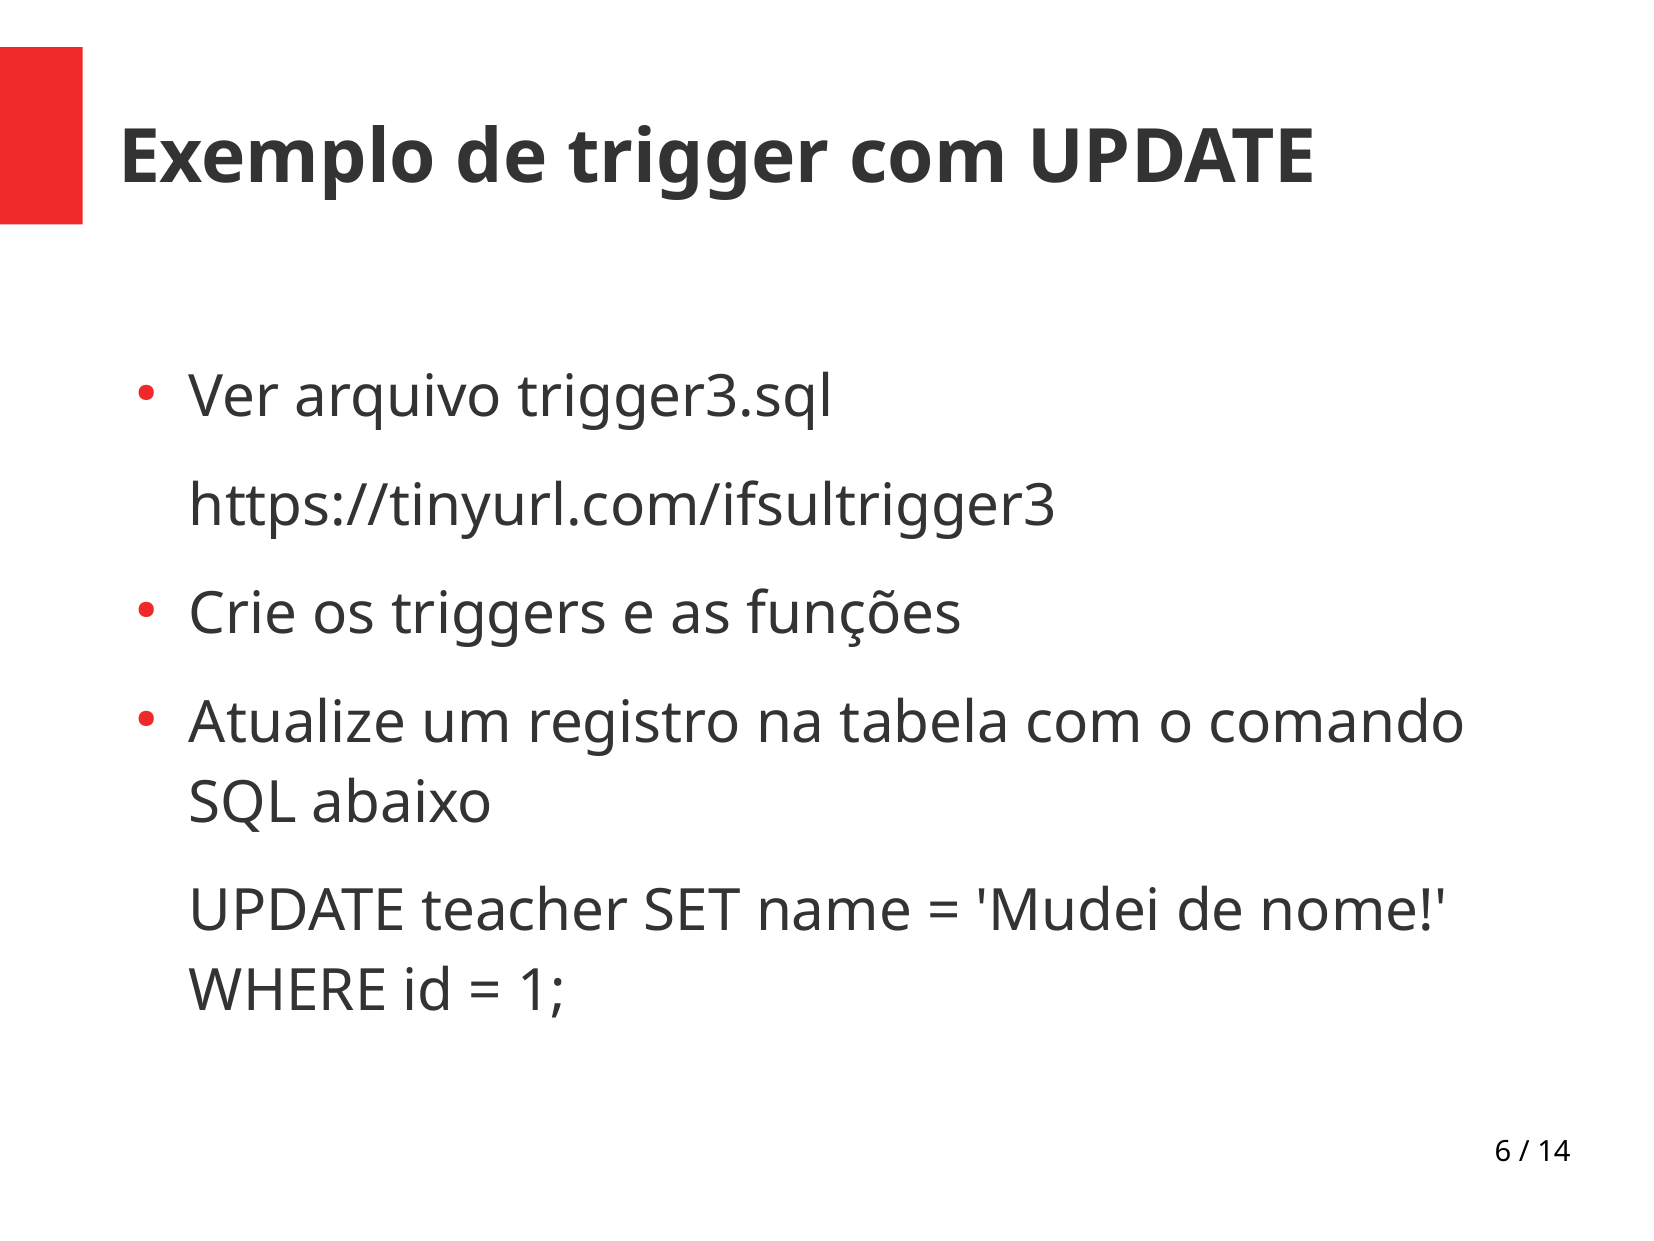

# Exemplo de trigger com UPDATE
Ver arquivo trigger3.sql
https://tinyurl.com/ifsultrigger3
Crie os triggers e as funções
Atualize um registro na tabela com o comando SQL abaixo
UPDATE teacher SET name = 'Mudei de nome!' WHERE id = 1;
6